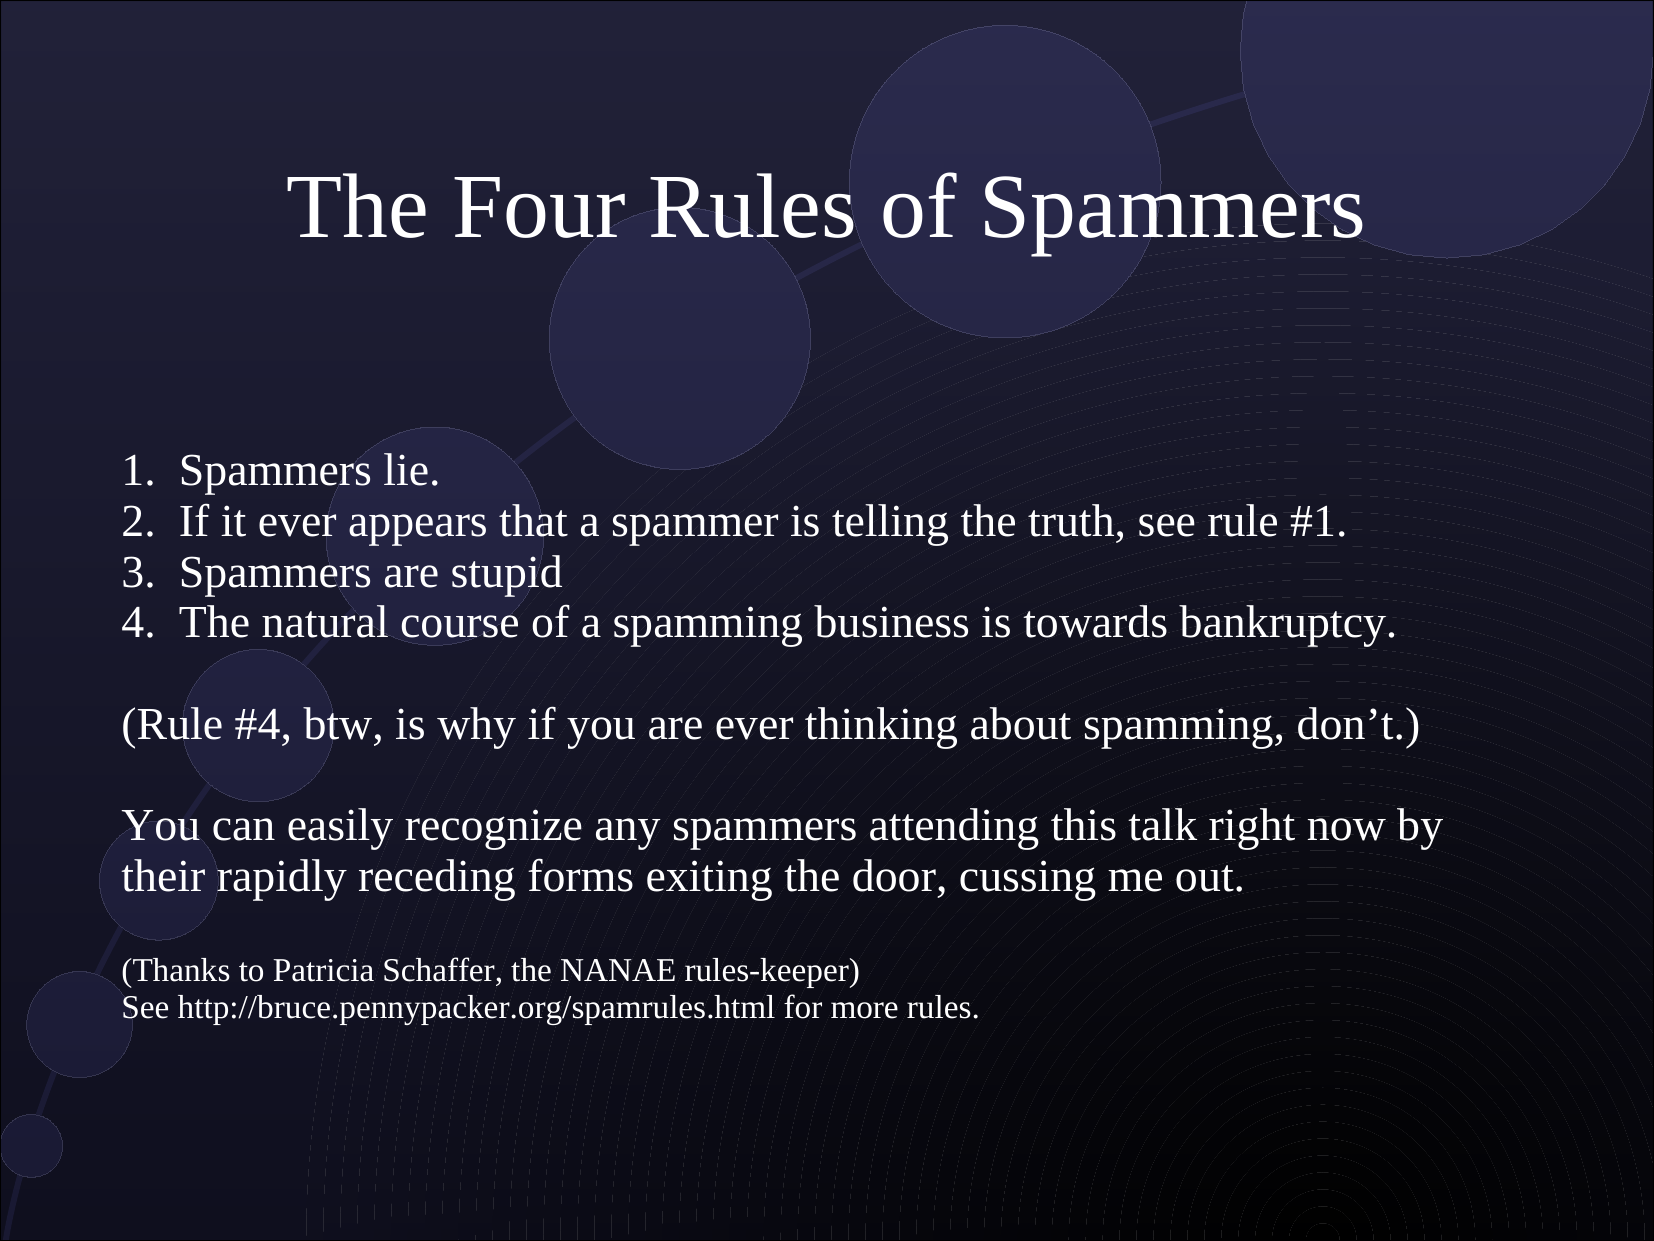

# The Four Rules of Spammers
1. Spammers lie.
2. If it ever appears that a spammer is telling the truth, see rule #1.
3. Spammers are stupid
4. The natural course of a spamming business is towards bankruptcy.
(Rule #4, btw, is why if you are ever thinking about spamming, don’t.)
You can easily recognize any spammers attending this talk right now by their rapidly receding forms exiting the door, cussing me out.
(Thanks to Patricia Schaffer, the NANAE rules-keeper)
See http://bruce.pennypacker.org/spamrules.html for more rules.